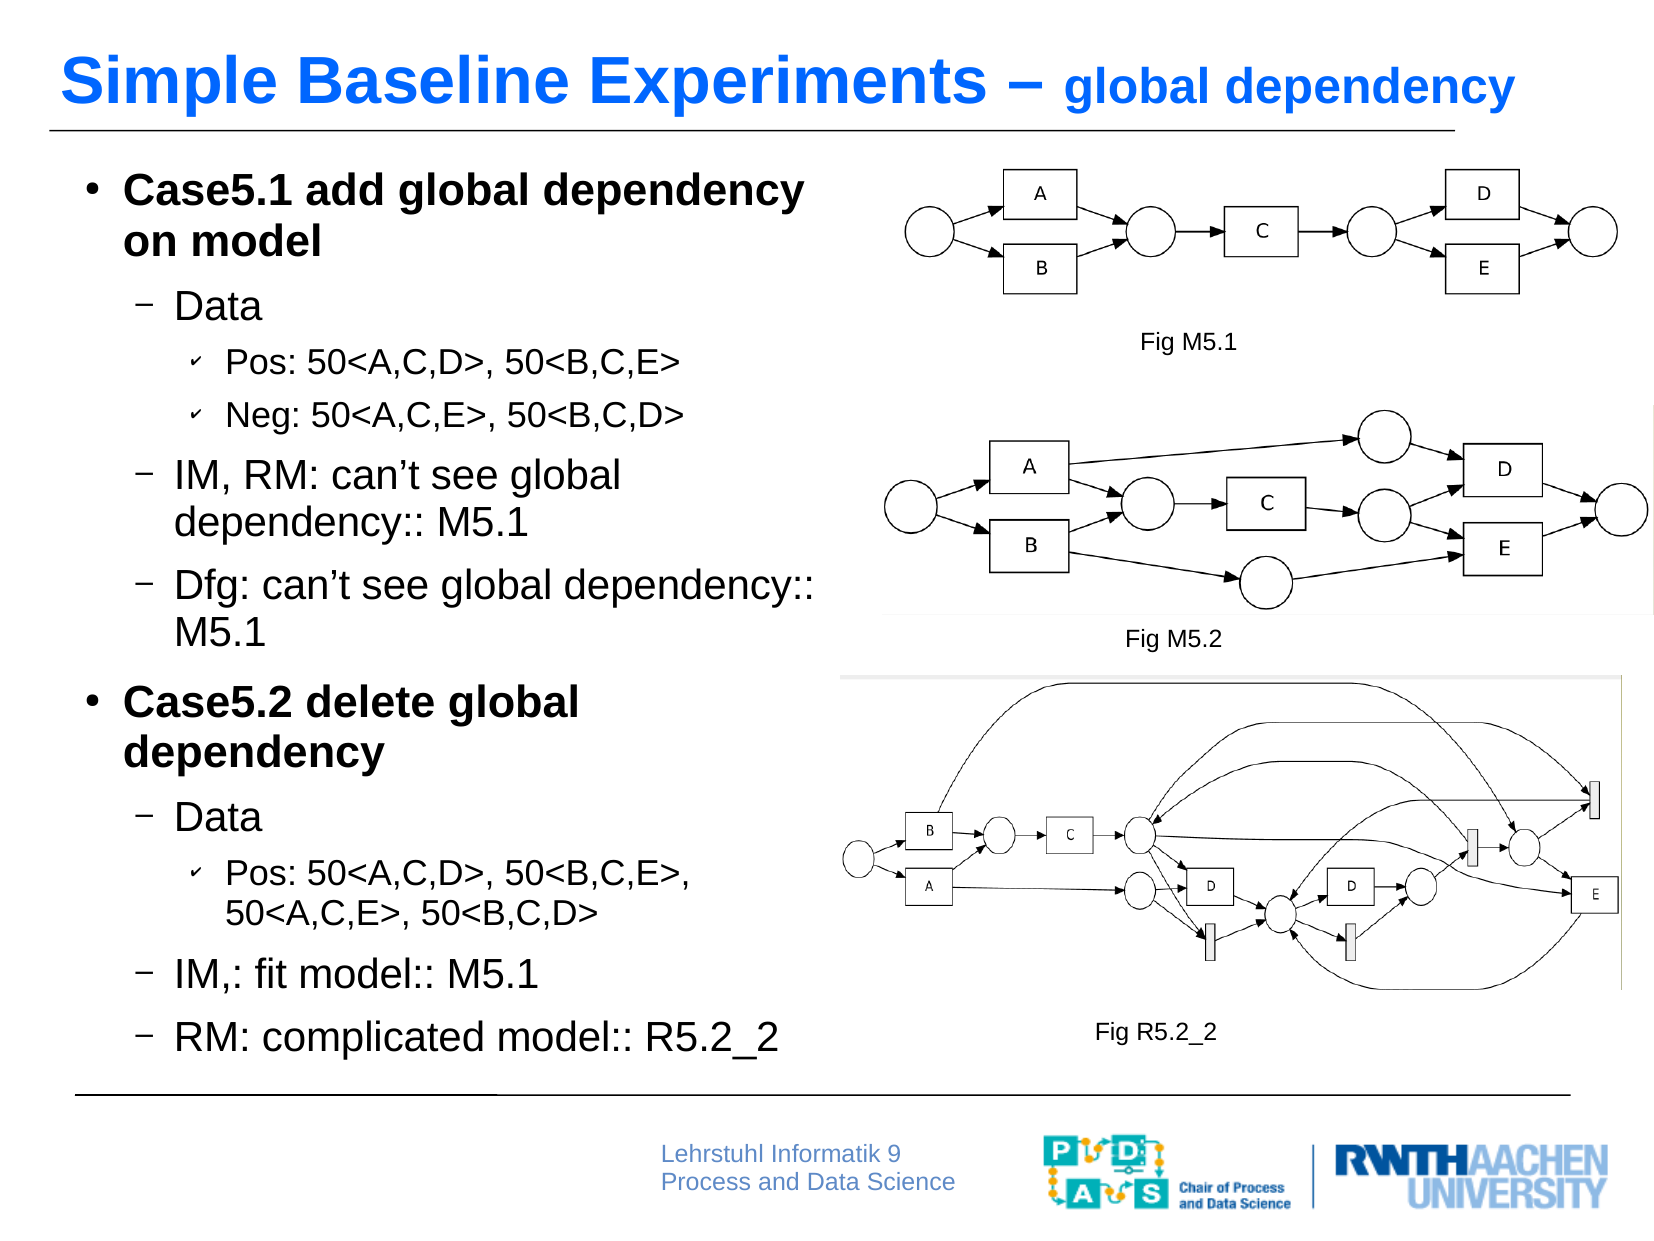

# Simple Baseline Experiments – global dependency
Case5.1 add global dependency on model
Data
Pos: 50<A,C,D>, 50<B,C,E>
Neg: 50<A,C,E>, 50<B,C,D>
IM, RM: can’t see global dependency:: M5.1
Dfg: can’t see global dependency:: M5.1
Case5.2 delete global dependency
Data
Pos: 50<A,C,D>, 50<B,C,E>, 50<A,C,E>, 50<B,C,D>
IM,: fit model:: M5.1
RM: complicated model:: R5.2_2
Fig M5.1
Fig M5.2
Fig R5.2_2